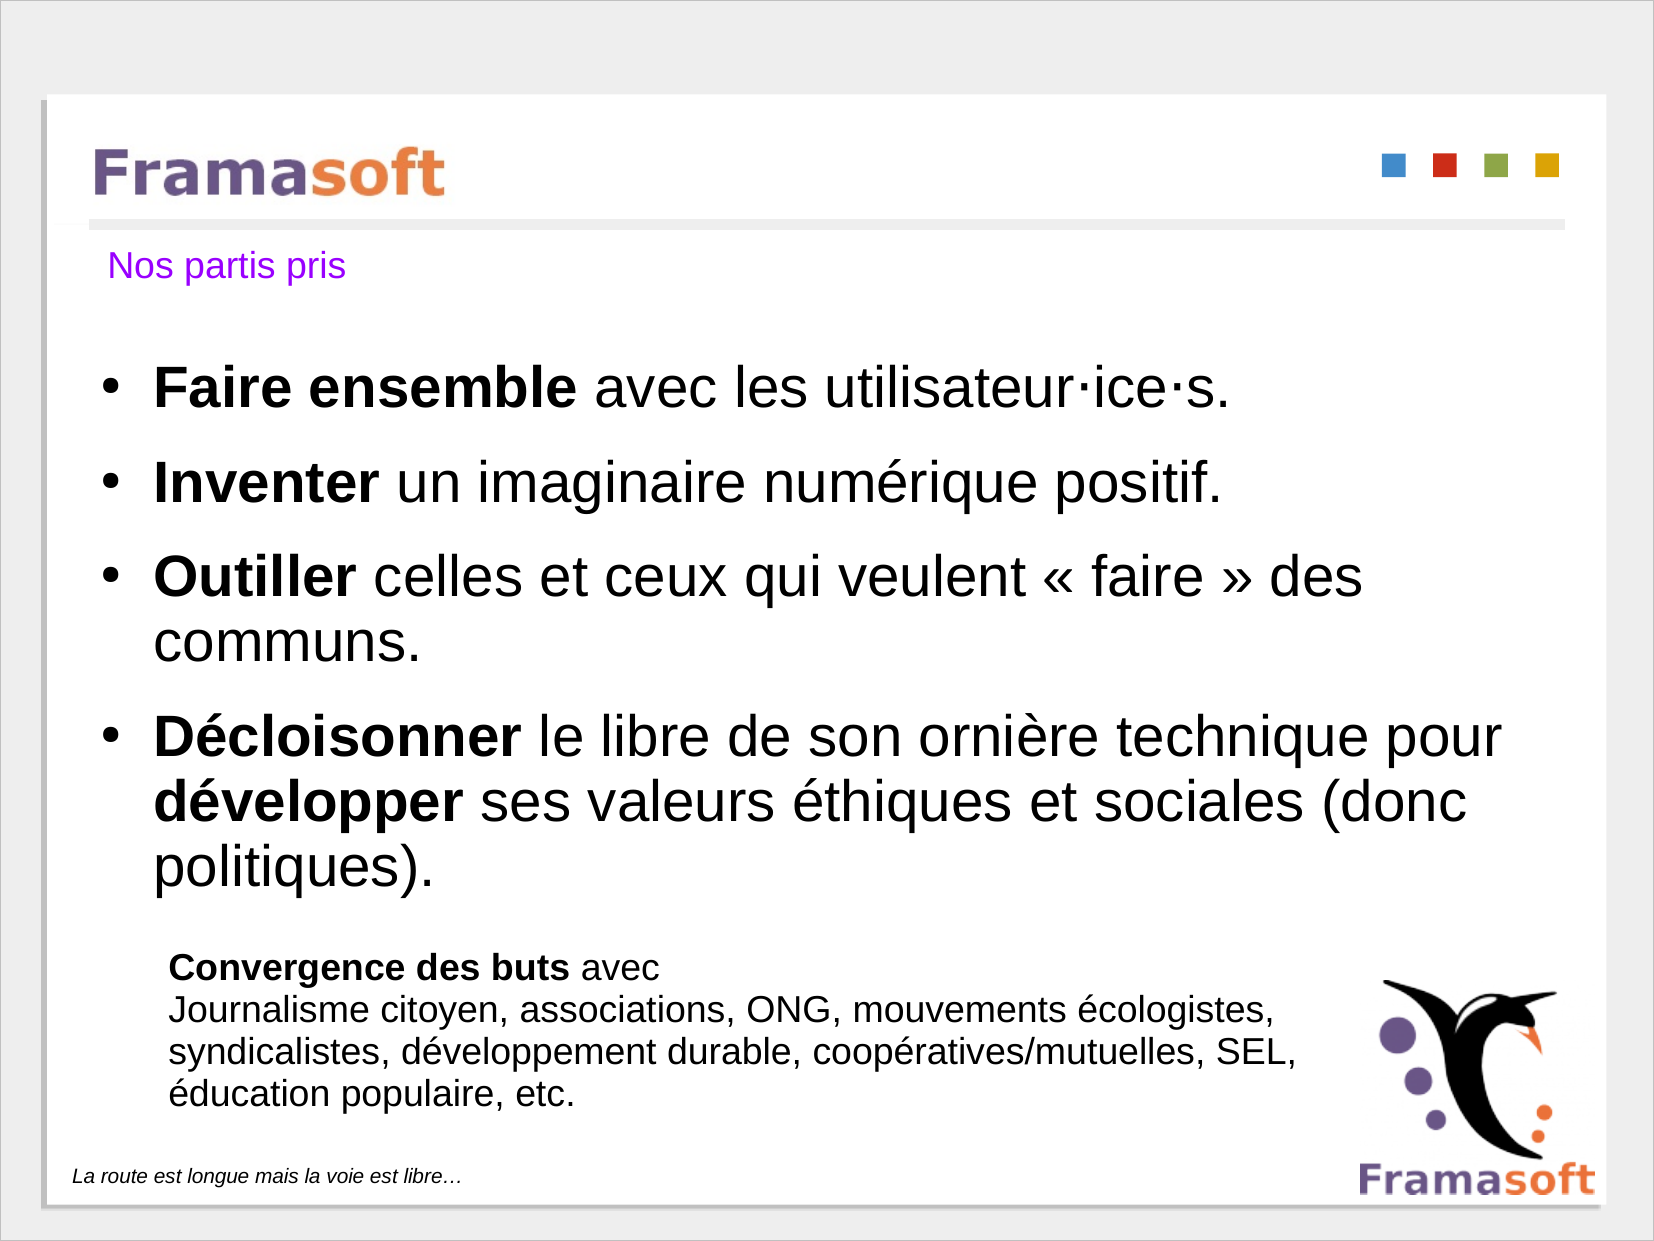

La route est longue mais la voie est libre…
Nos partis pris
# Faire ensemble avec les utilisateur⋅ice⋅s.
Inventer un imaginaire numérique positif.
Outiller celles et ceux qui veulent « faire » des communs.
Décloisonner le libre de son ornière technique pour développer ses valeurs éthiques et sociales (donc politiques).
Convergence des buts avec
Journalisme citoyen, associations, ONG, mouvements écologistes, syndicalistes, développement durable, coopératives/mutuelles, SEL, éducation populaire, etc.